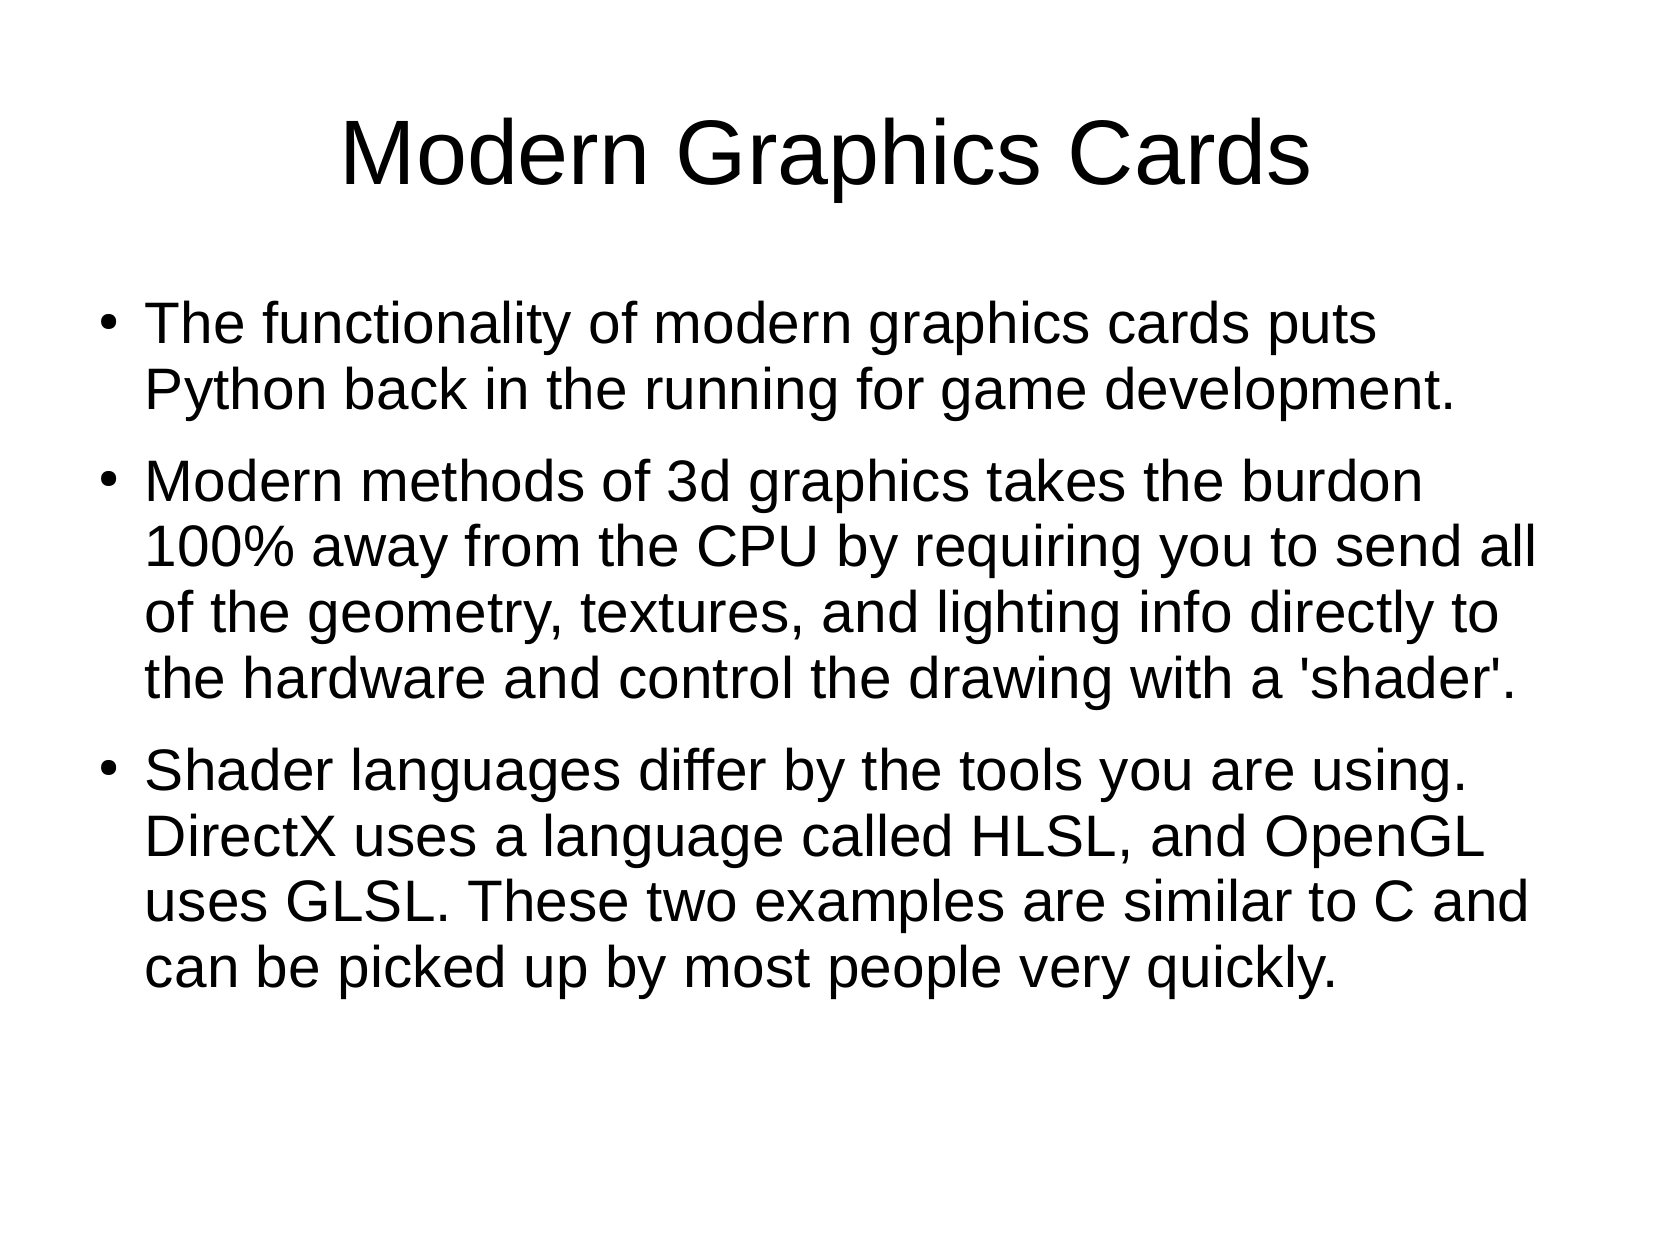

# Modern Graphics Cards
The functionality of modern graphics cards puts Python back in the running for game development.
Modern methods of 3d graphics takes the burdon 100% away from the CPU by requiring you to send all of the geometry, textures, and lighting info directly to the hardware and control the drawing with a 'shader'.
Shader languages differ by the tools you are using. DirectX uses a language called HLSL, and OpenGL uses GLSL. These two examples are similar to C and can be picked up by most people very quickly.